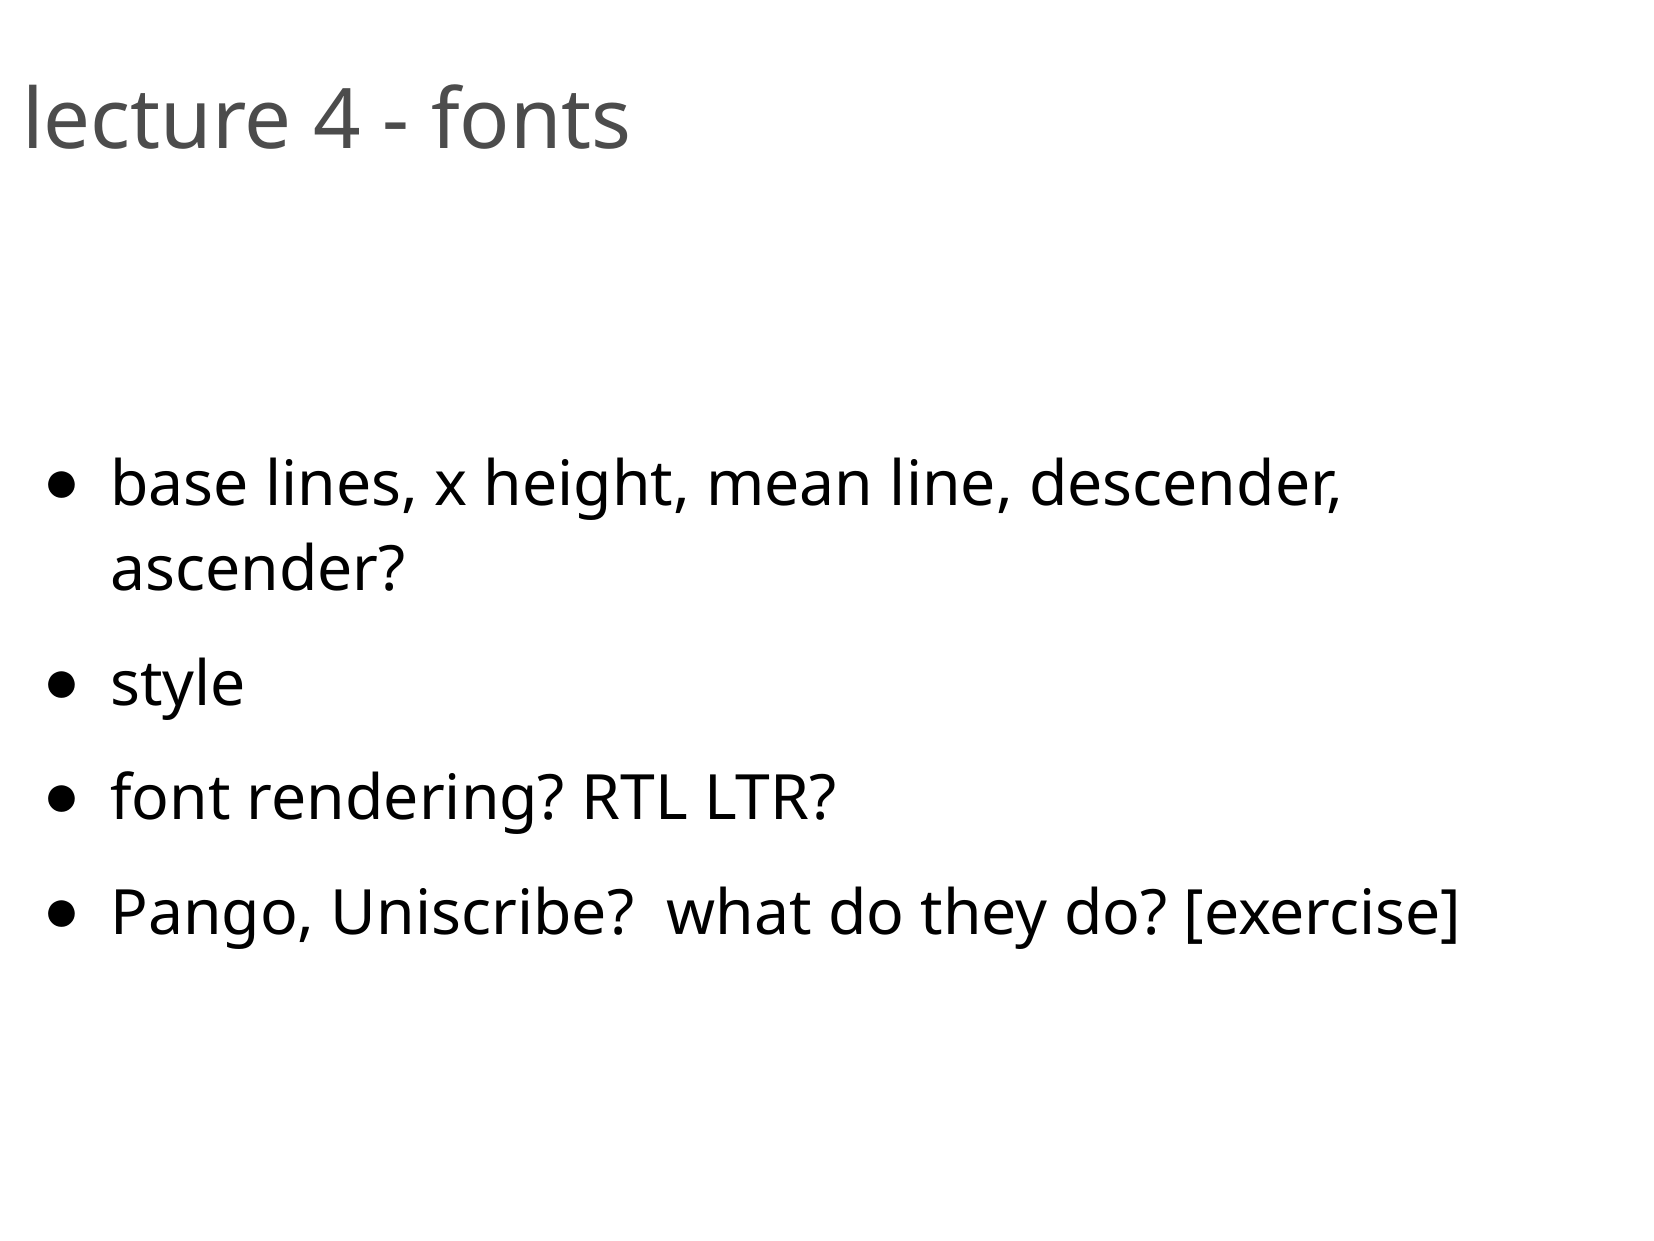

# lecture 4 - fonts
base lines, x height, mean line, descender, ascender?
style
font rendering? RTL LTR?
Pango, Uniscribe? what do they do? [exercise]